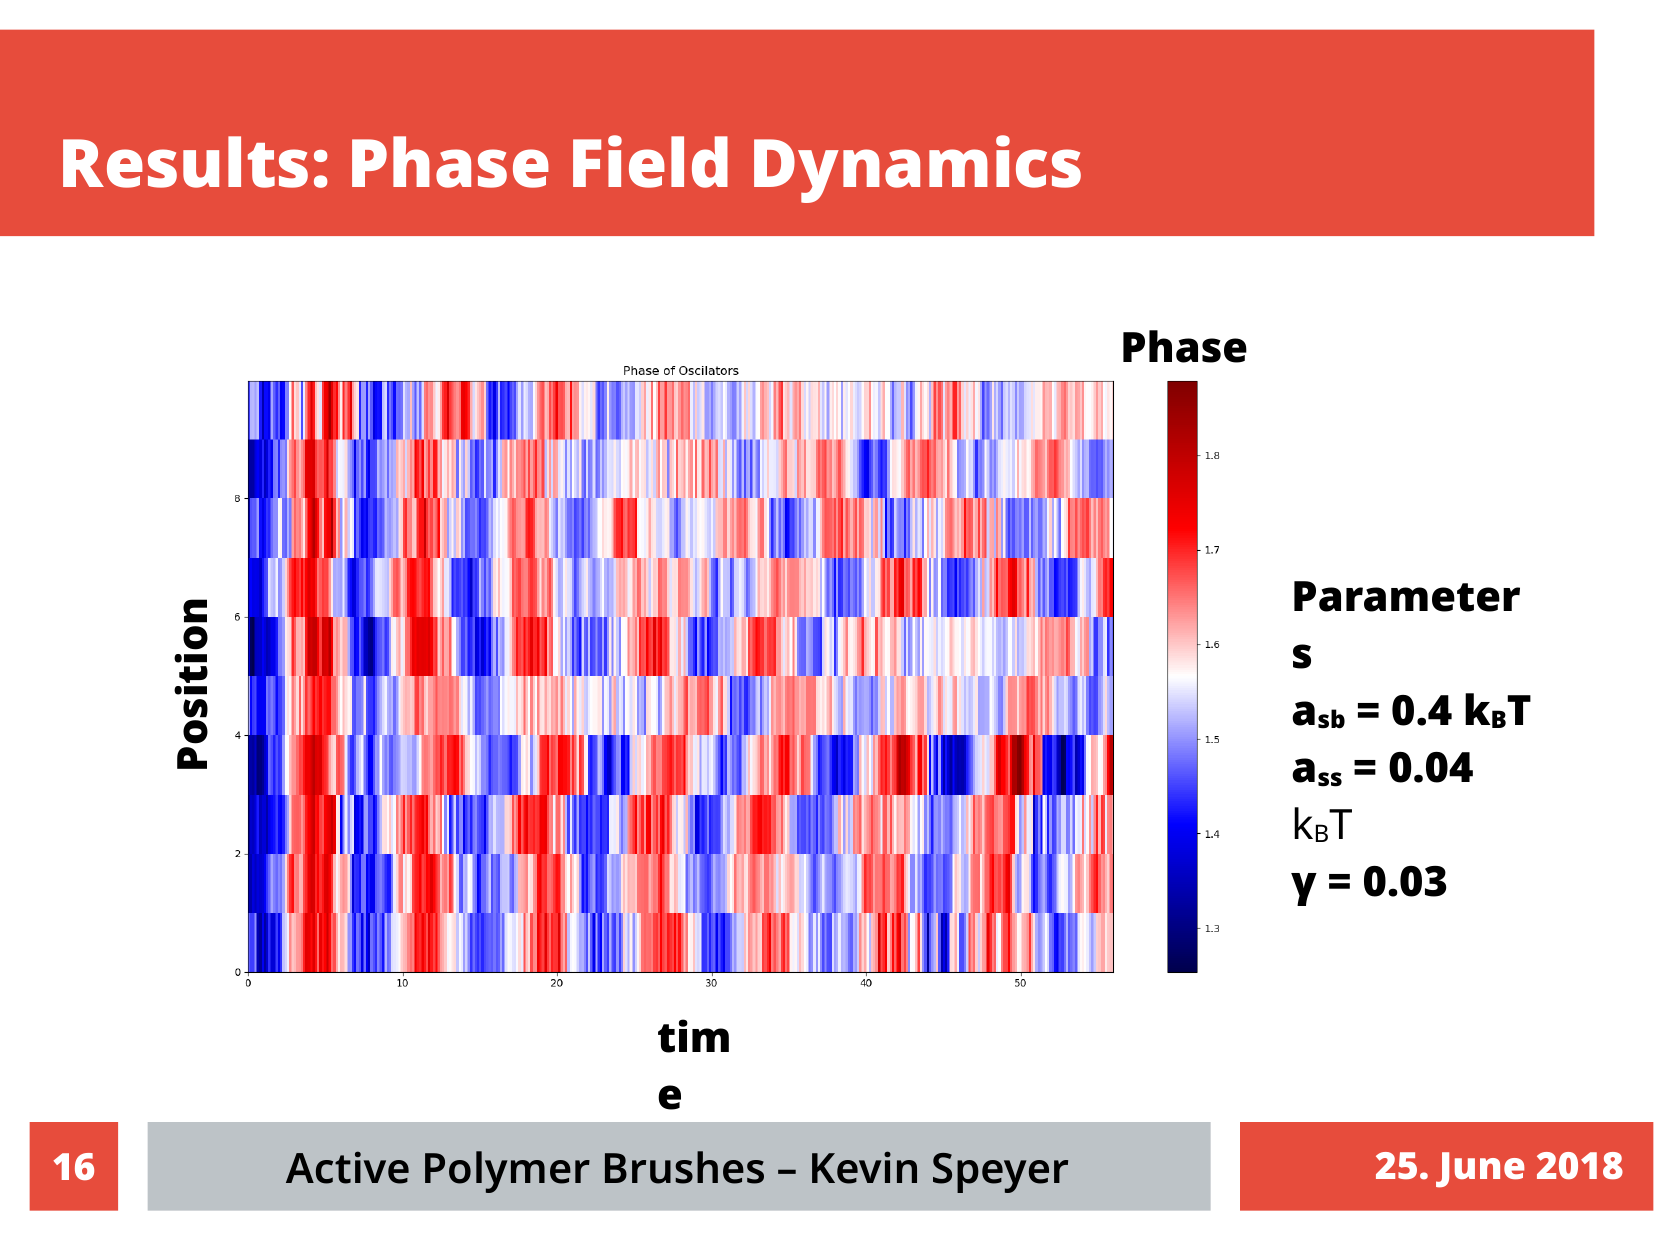

# Results: Phase Field Dynamics
Phase
Parameters
asb = 0.4 kBT
ass = 0.04 kBT
γ = 0.03
Position
time
16
25. June 2018
Active Polymer Brushes – Kevin Speyer